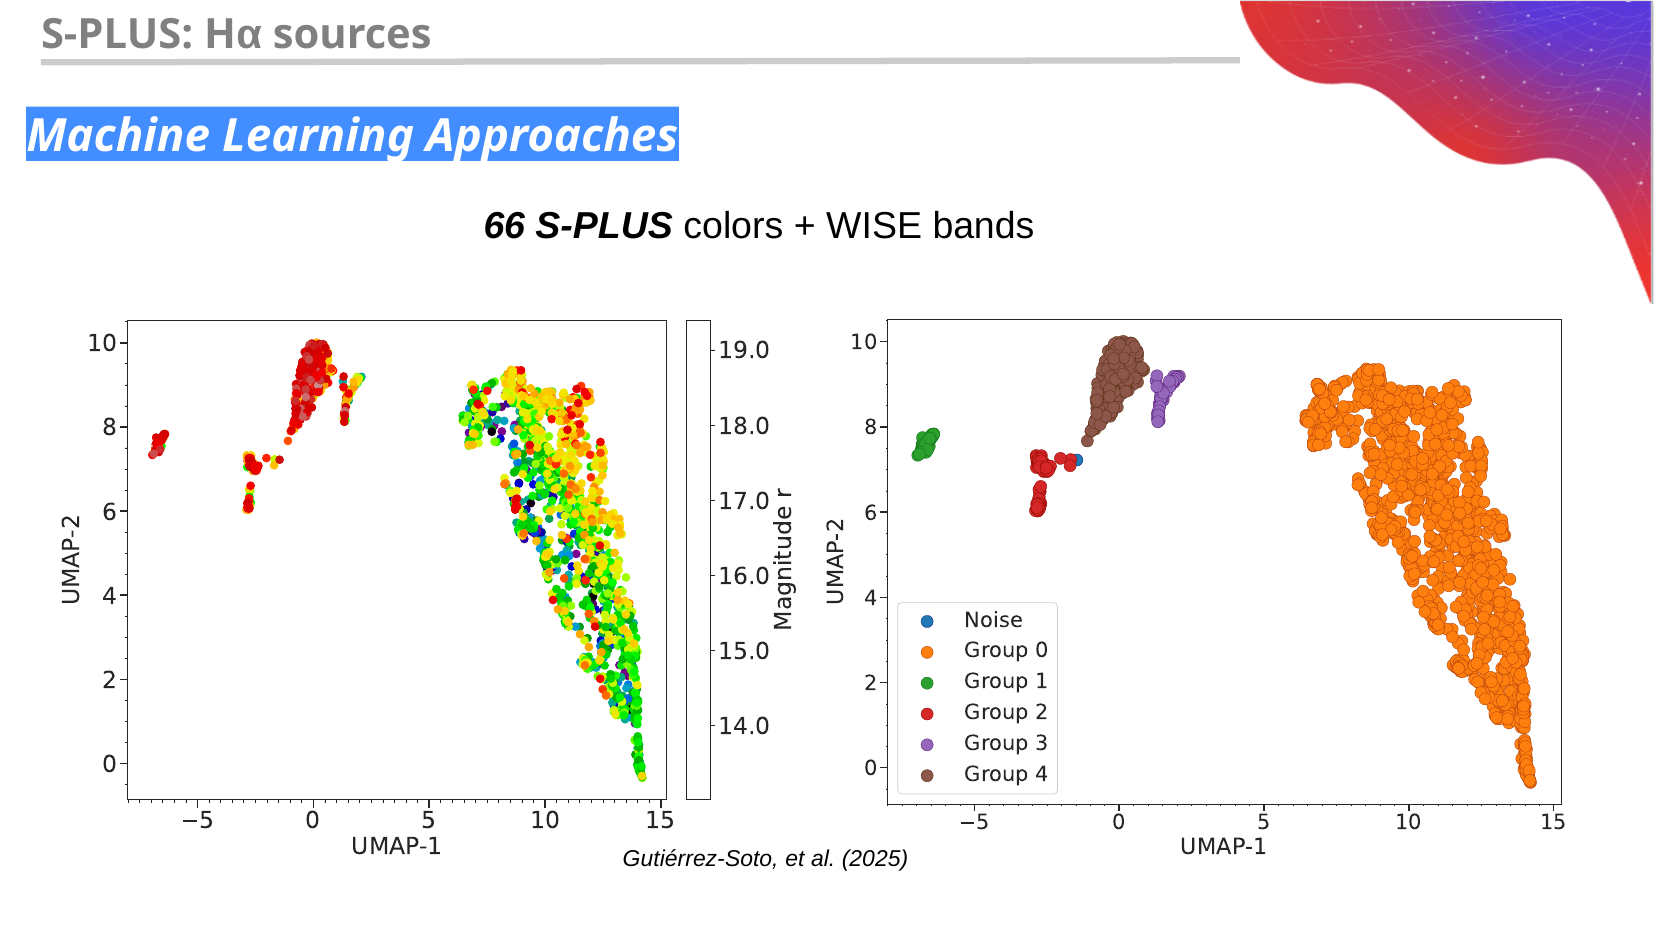

S-PLUS: Hα sources
Machine Learning Approaches
66 S-PLUS colors + WISE bands
Gutiérrez-Soto, et al. (2025)